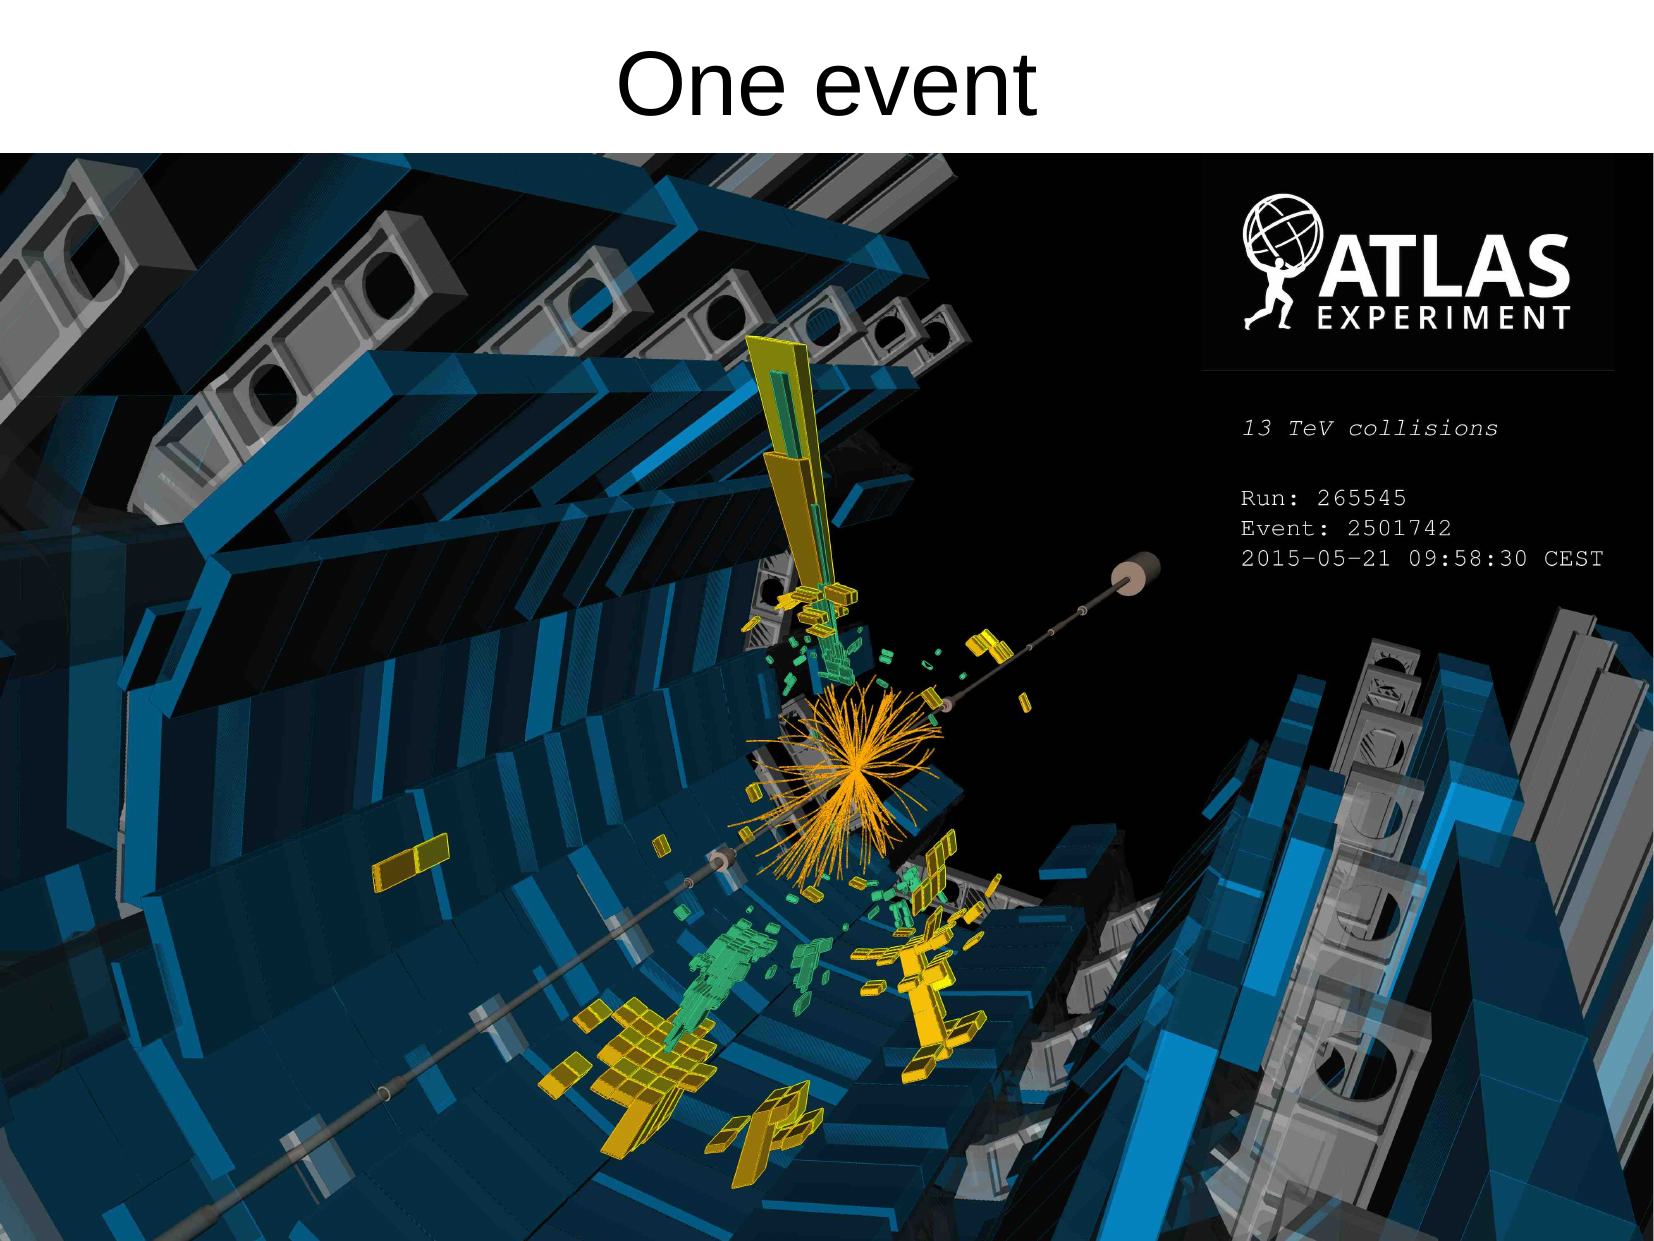

# One event
Practical Parallel Computing - Sose18
14